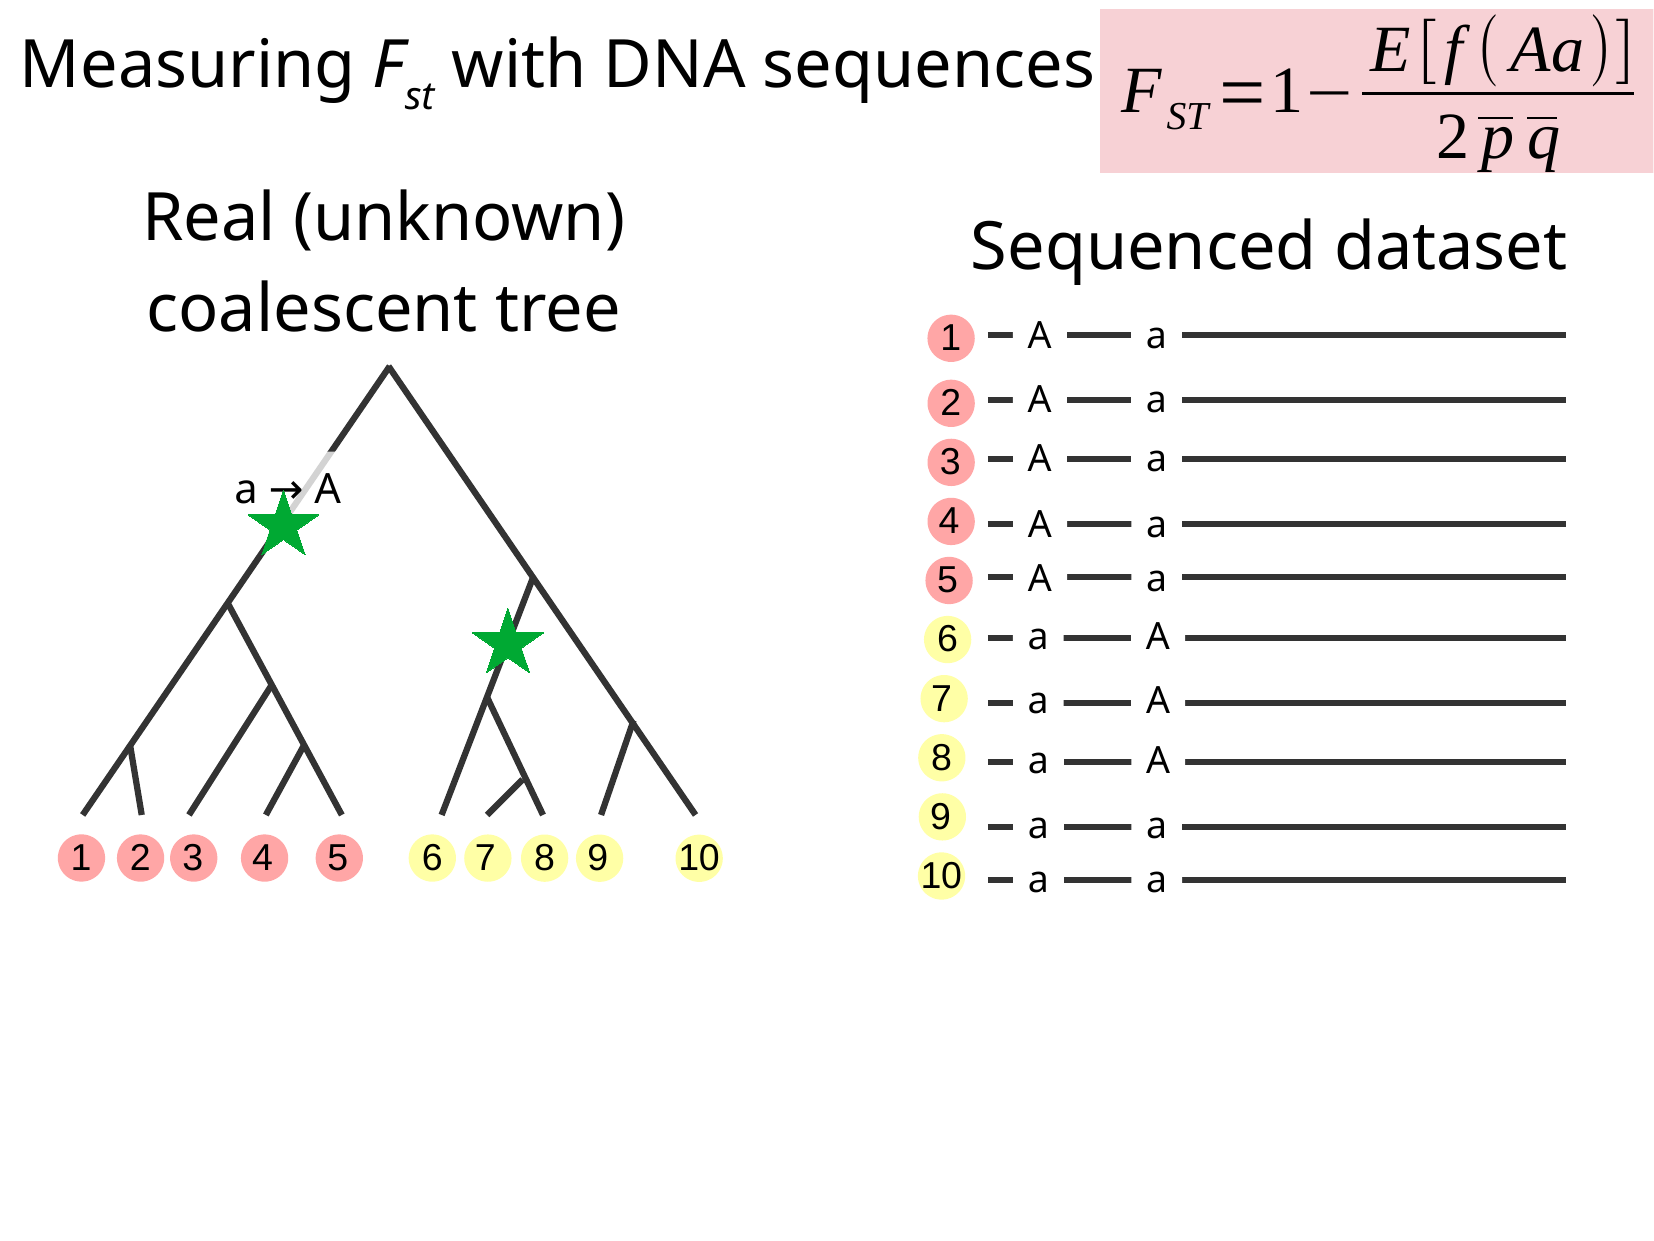

Measuring Fst with DNA sequences
Real (unknown)
coalescent tree
Sequenced dataset
A
a
1
A
a
2
A
a
3
a → A
A
a
4
A
a
5
a
A
6
a
A
7
a
A
8
9
a
a
1
2
3
4
5
6
7
8
9
10
a
a
10